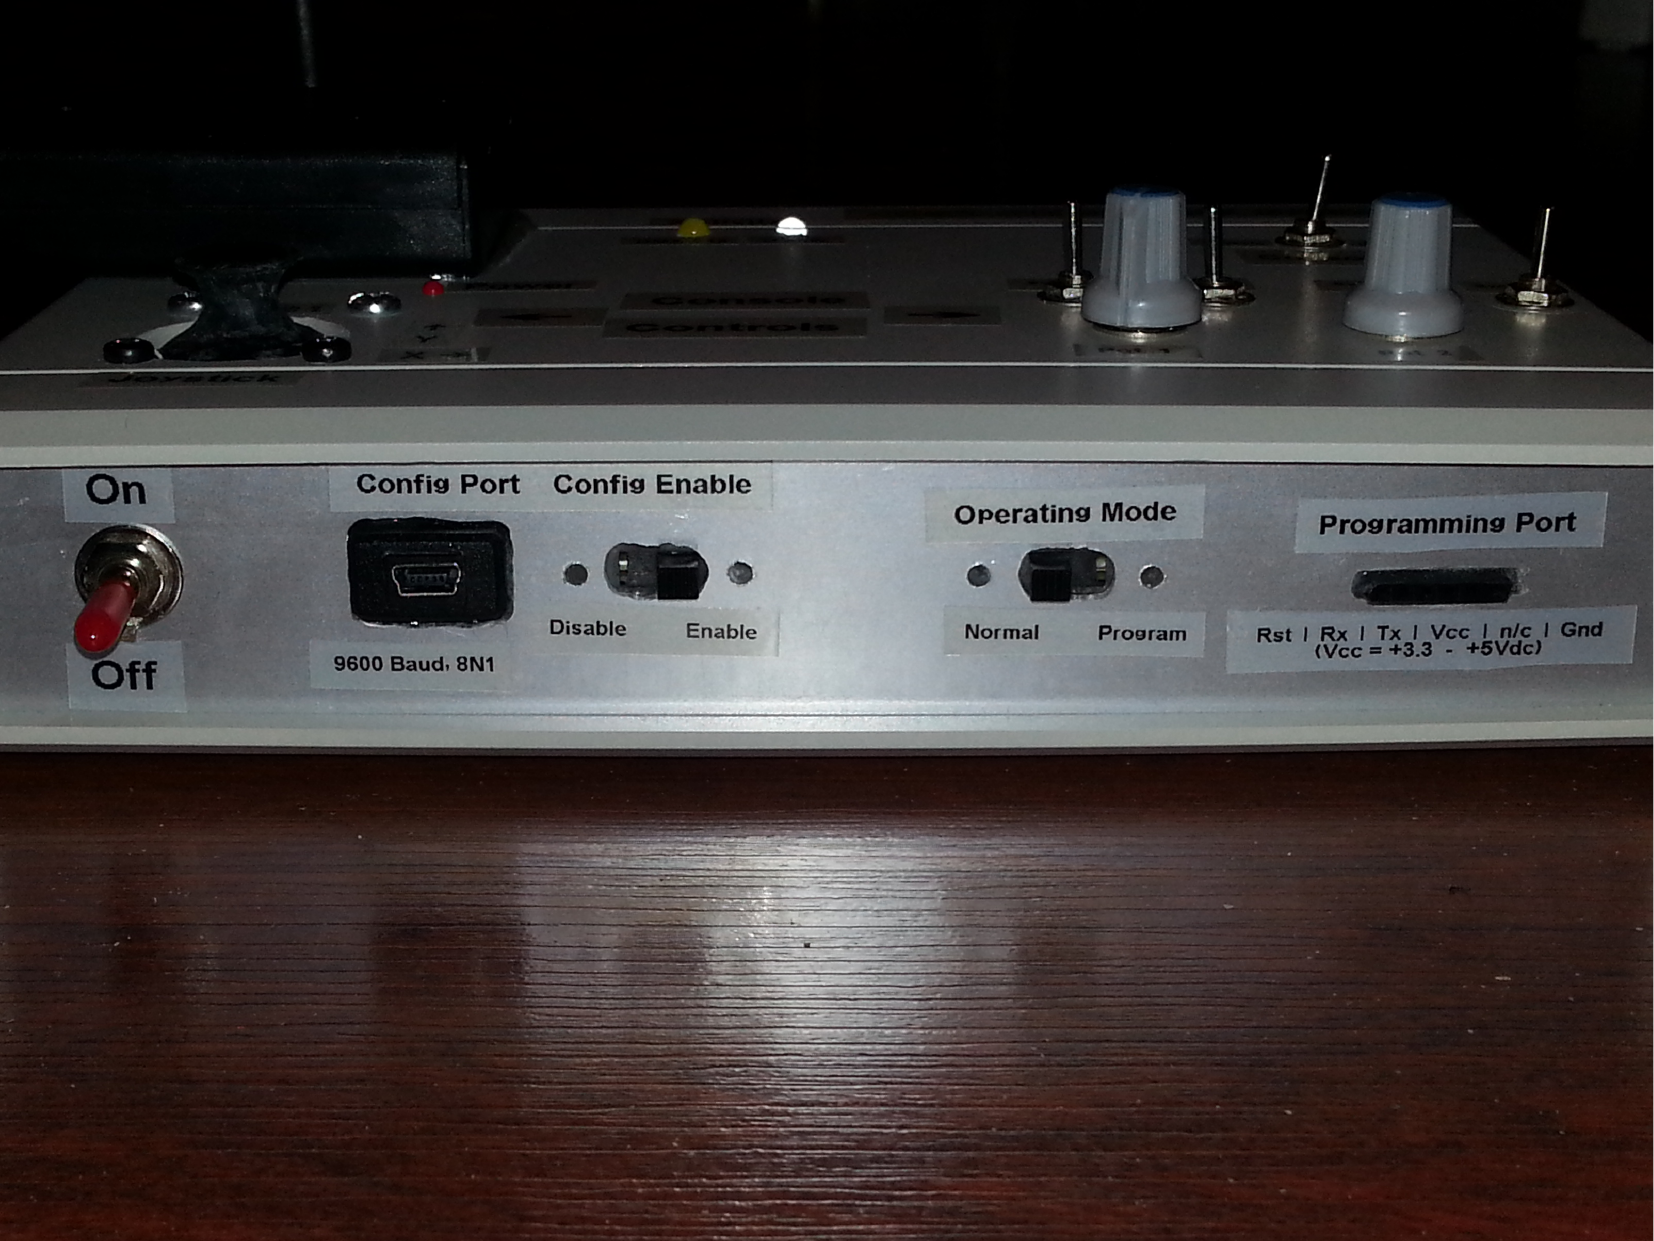

DMXW Gateway - J.van Schouwen, 2014
4